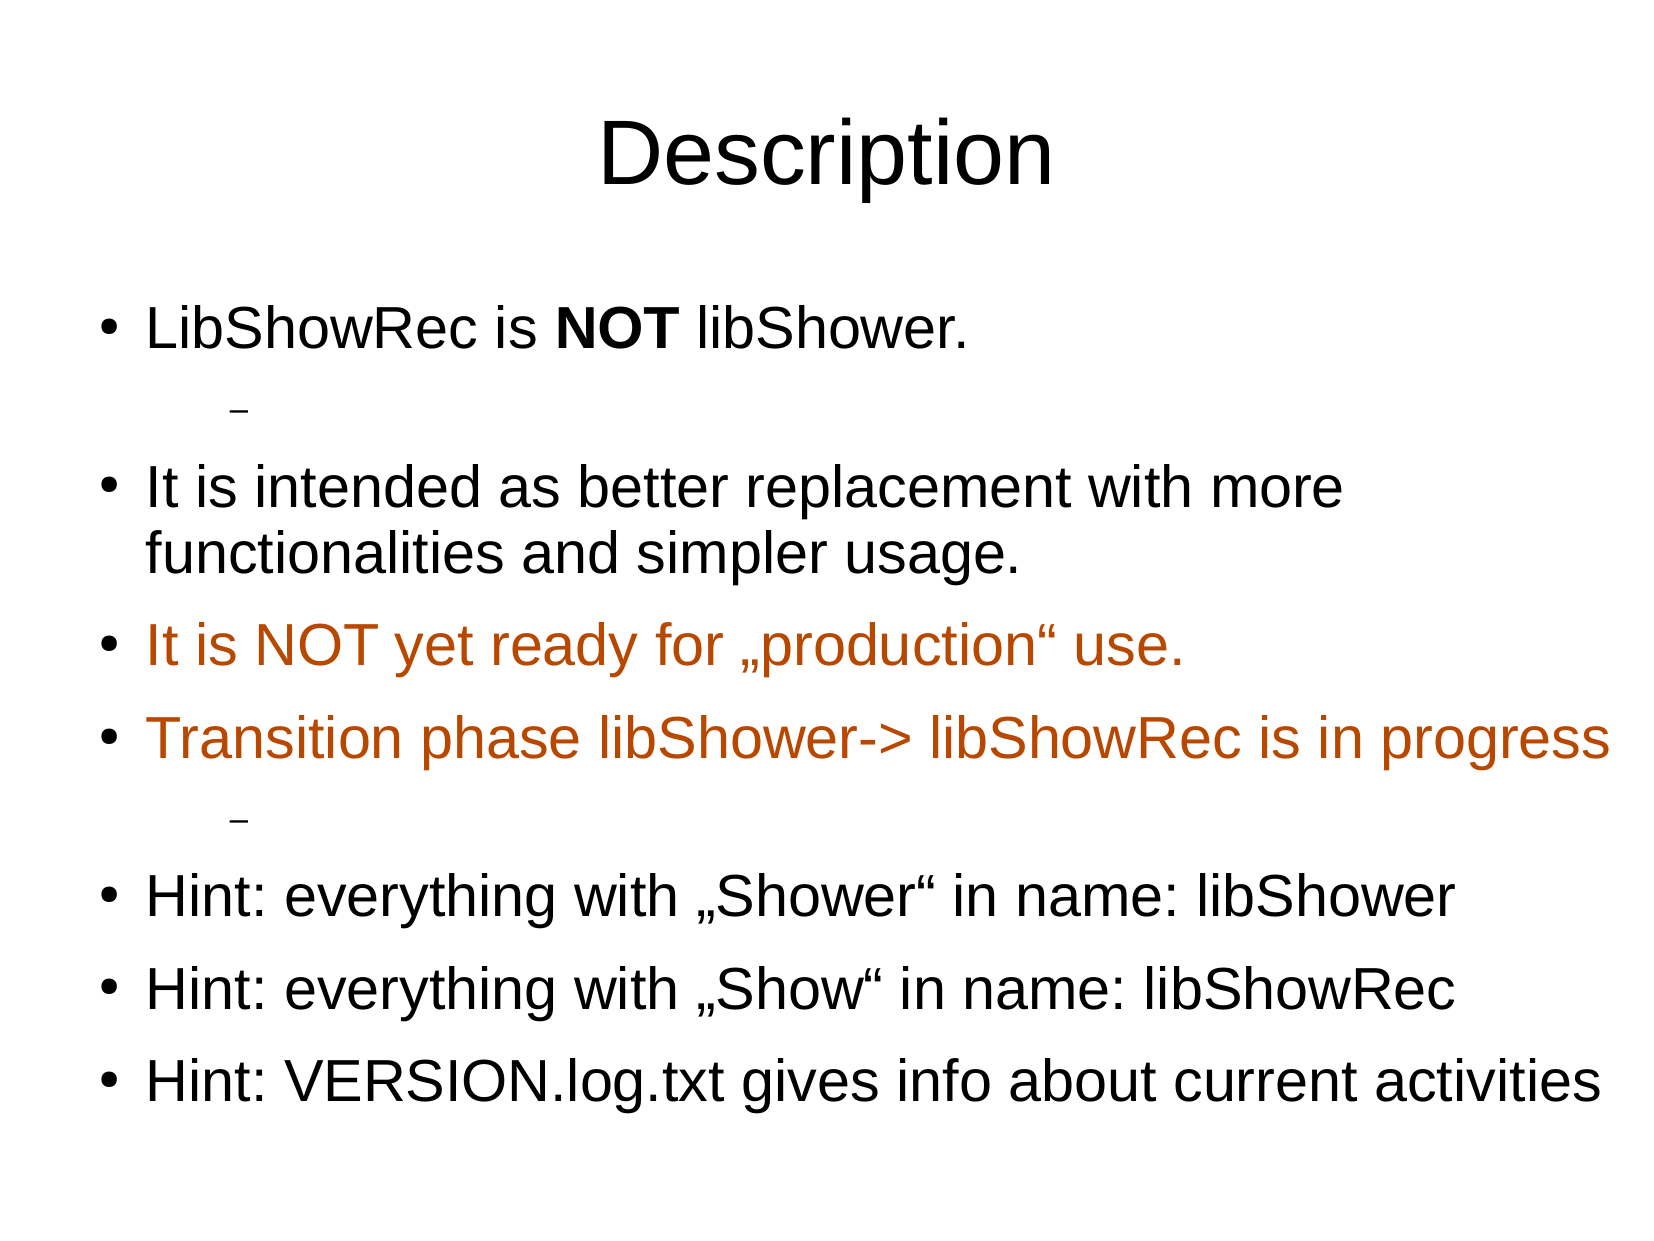

# Description
LibShowRec is NOT libShower.
It is intended as better replacement with more functionalities and simpler usage.
It is NOT yet ready for „production“ use.
Transition phase libShower-> libShowRec is in progress
Hint: everything with „Shower“ in name: libShower
Hint: everything with „Show“ in name: libShowRec
Hint: VERSION.log.txt gives info about current activities